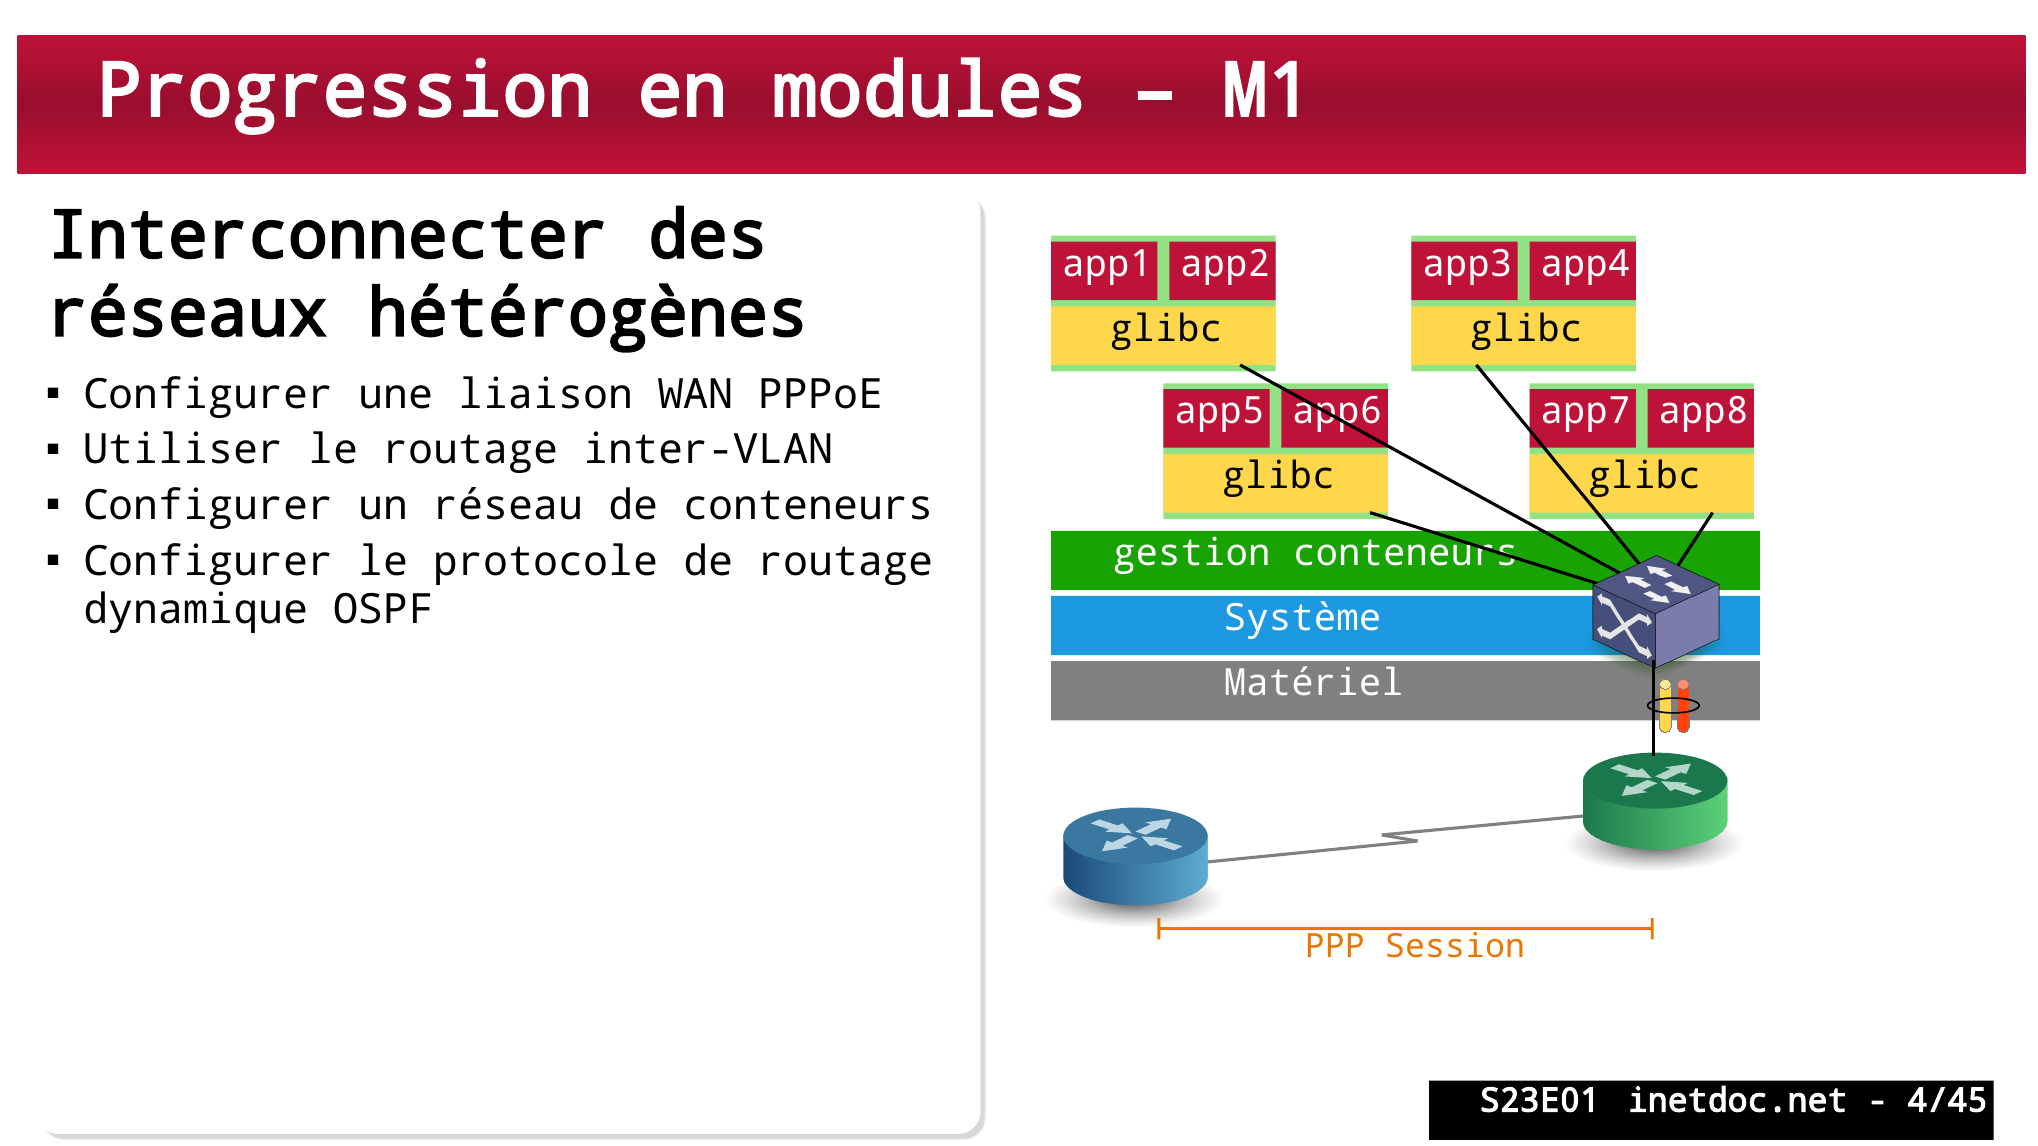

Progression en modules – M1
Interconnecter des réseaux hétérogènes
Configurer une liaison WAN PPPoE
Utiliser le routage inter-VLAN
Configurer un réseau de conteneurs
Configurer le protocole de routage dynamique OSPF
app1
app2
app3
app4
glibc
glibc
app5
app6
app7
app8
glibc
glibc
gestion conteneurs
Système
Matériel
PPP Session
S23E01	inetdoc.net - /45